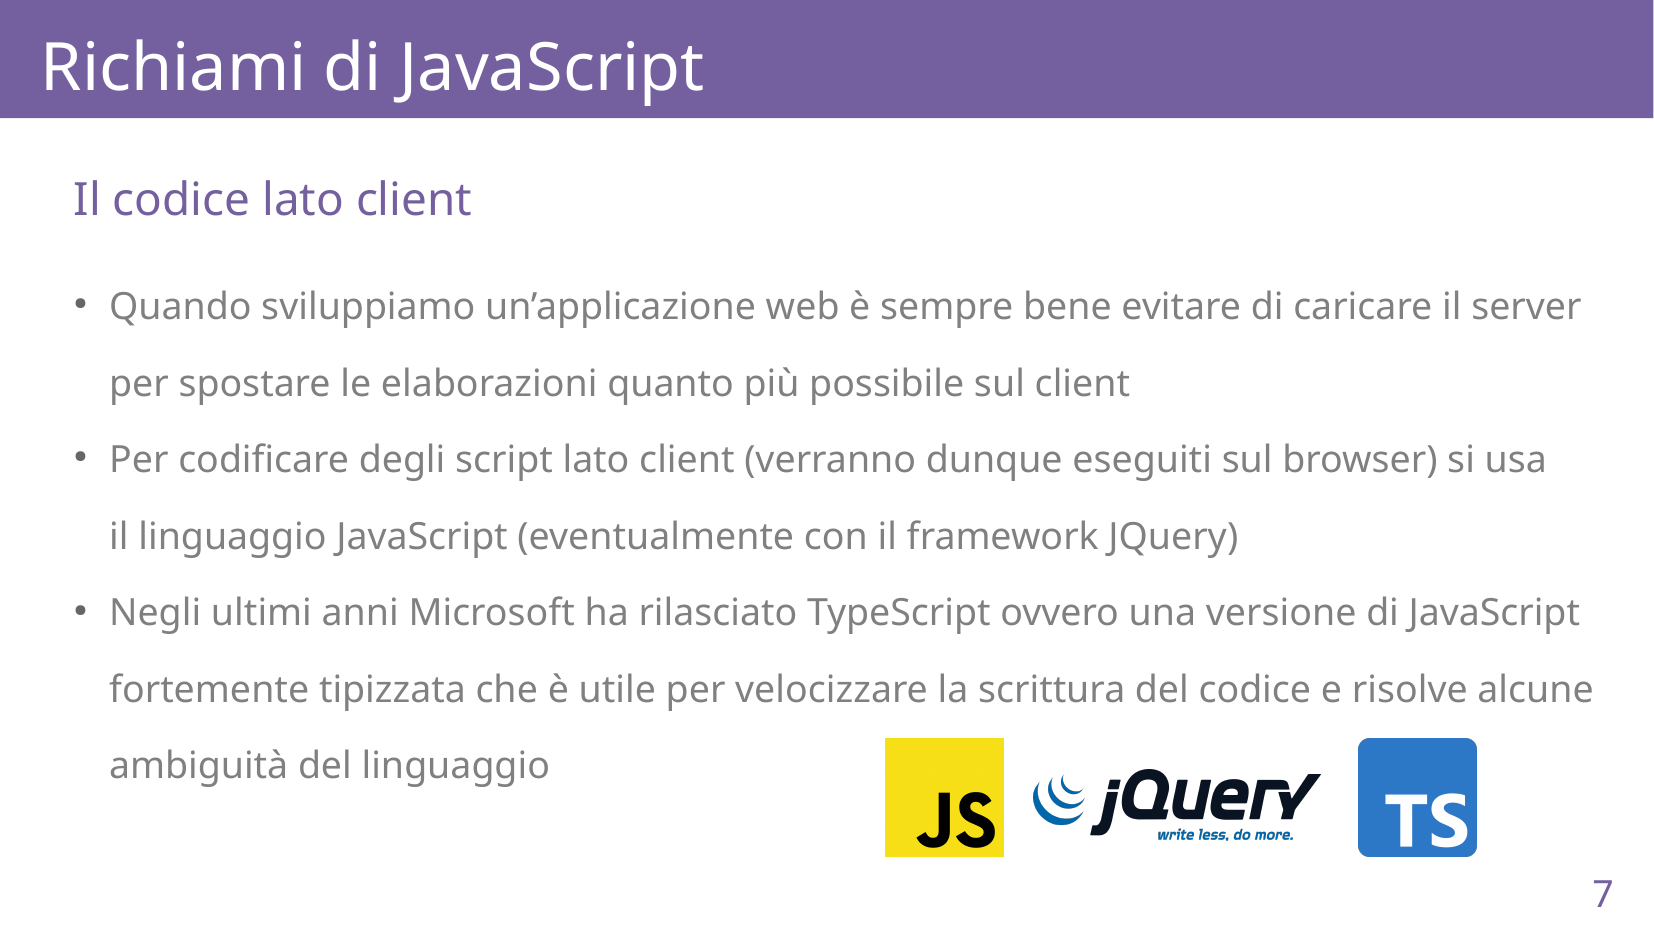

Richiami di JavaScript
Il codice lato client
Quando sviluppiamo un’applicazione web è sempre bene evitare di caricare il server
per spostare le elaborazioni quanto più possibile sul client
Per codificare degli script lato client (verranno dunque eseguiti sul browser) si usa
il linguaggio JavaScript (eventualmente con il framework JQuery)
Negli ultimi anni Microsoft ha rilasciato TypeScript ovvero una versione di JavaScript
fortemente tipizzata che è utile per velocizzare la scrittura del codice e risolve alcune
ambiguità del linguaggio